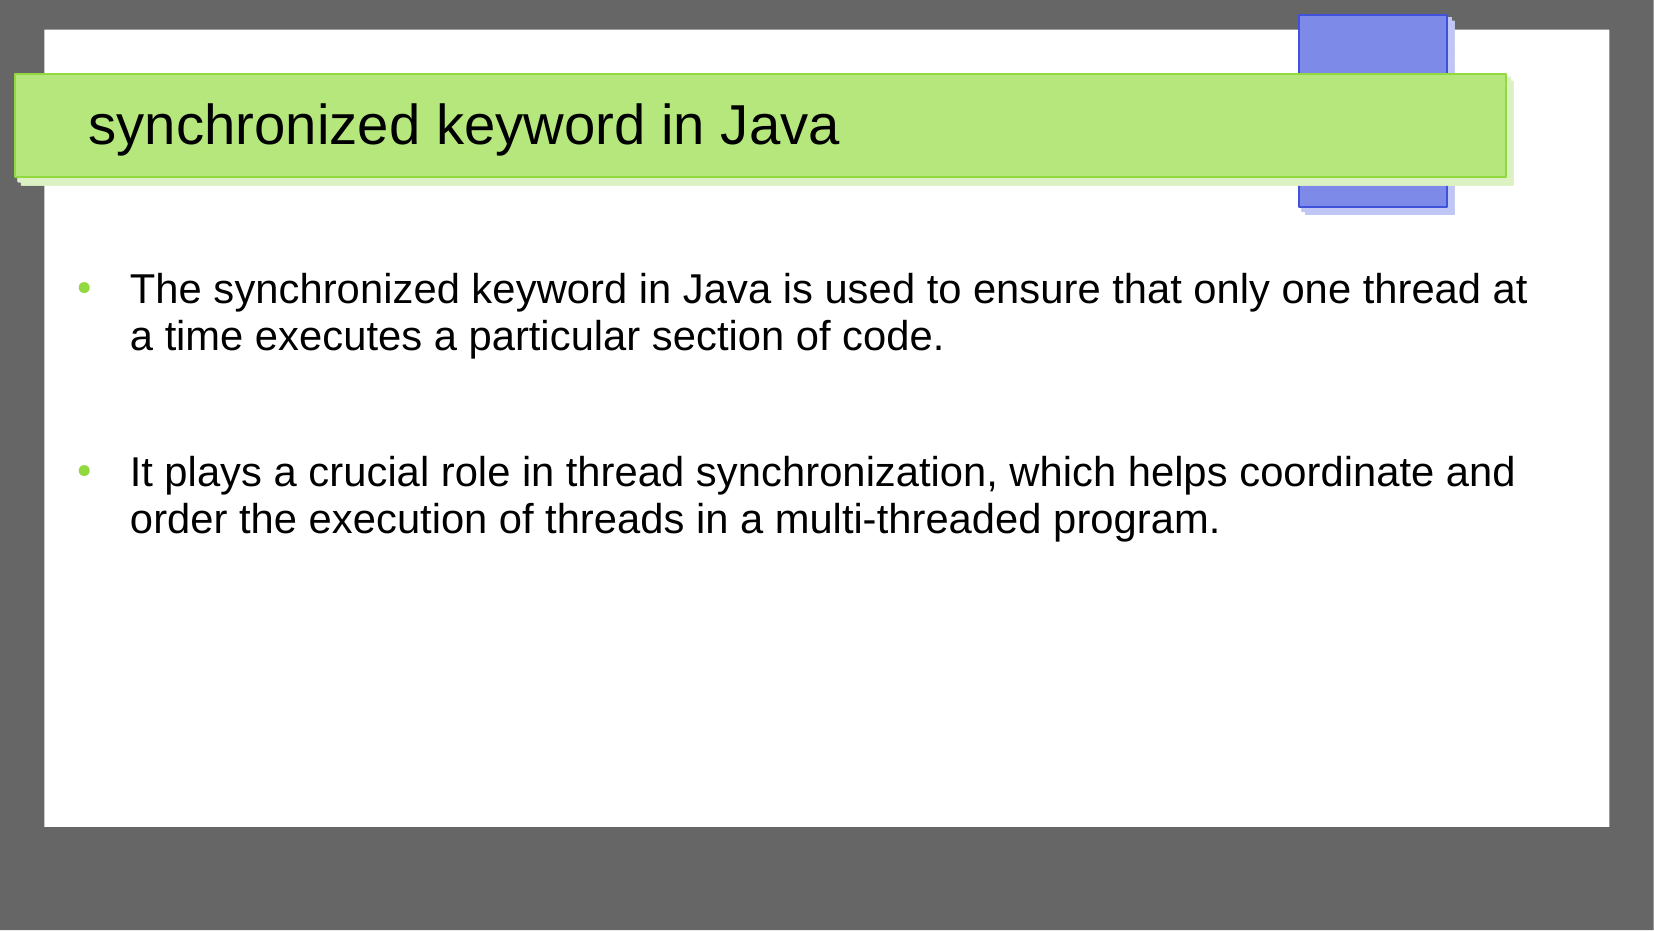

# synchronized keyword in Java
The synchronized keyword in Java is used to ensure that only one thread at a time executes a particular section of code.
It plays a crucial role in thread synchronization, which helps coordinate and order the execution of threads in a multi-threaded program.